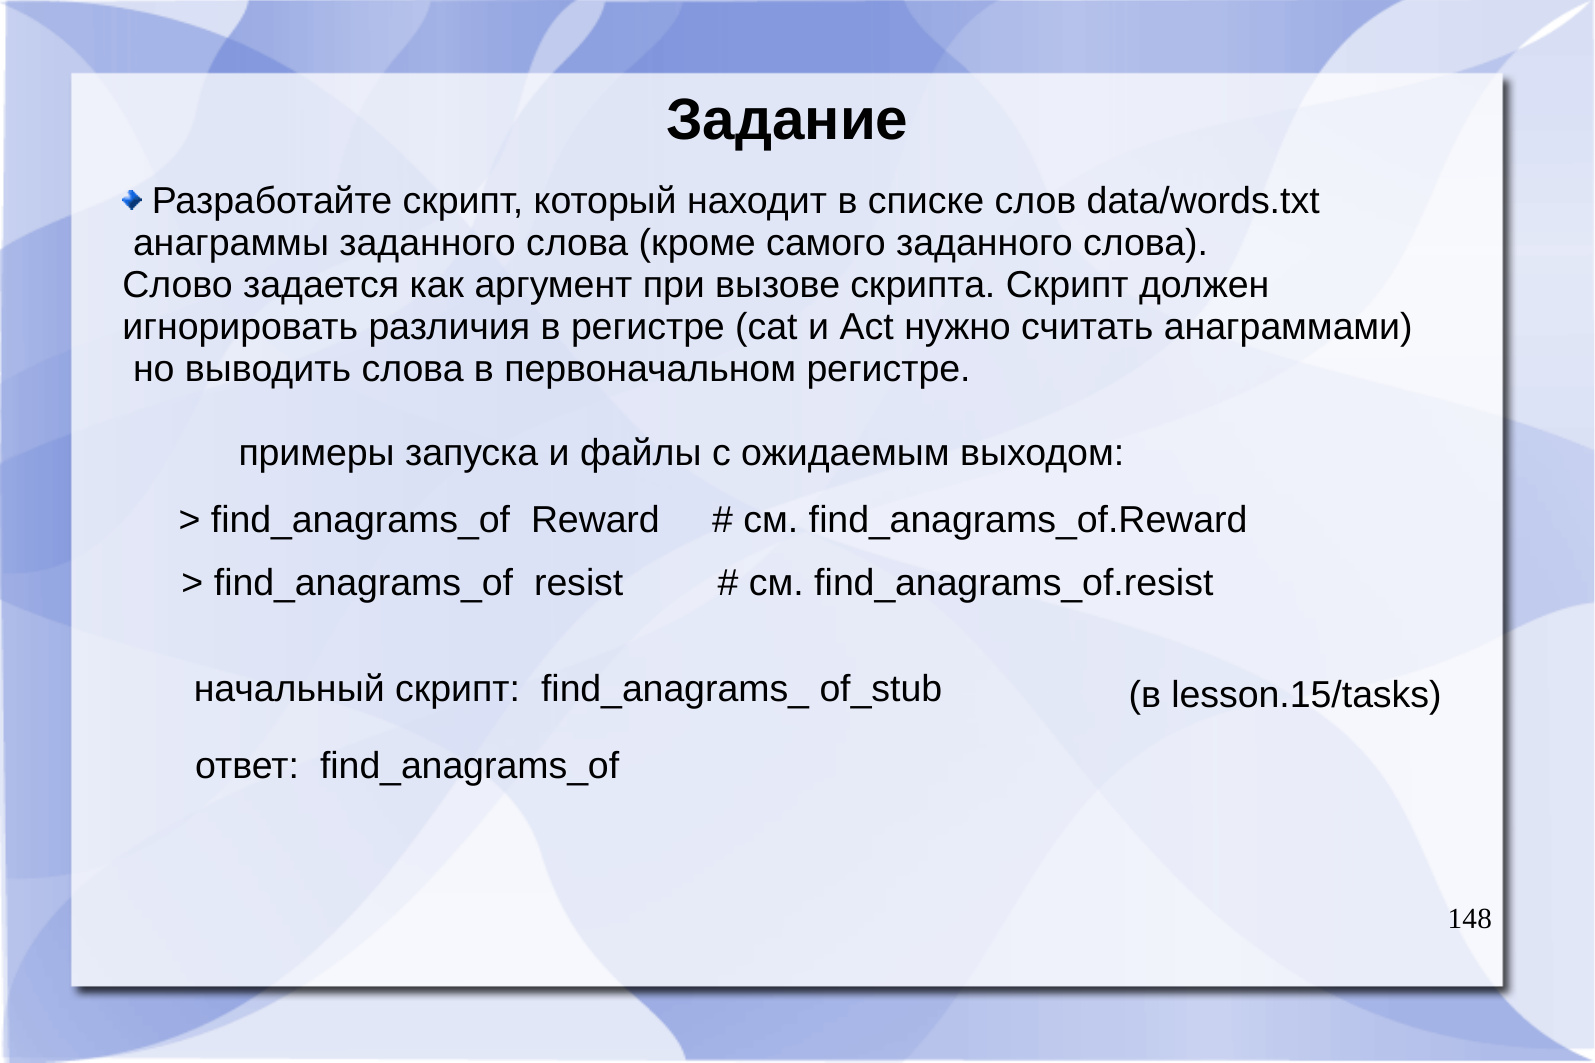

# Задание
 Разработайте скрипт, который находит в списке слов data/words.txt
 анаграммы заданного слова (кроме самого заданного слова).
Слово задается как аргумент при вызове скрипта. Скрипт должен
игнорировать различия в регистре (cat и Act нужно считать анаграммами)
 но выводить слова в первоначальном регистре.
 примеры запуска и файлы с ожидаемым выходом:
 > find_anagrams_of Reward # см. find_anagrams_of.Reward
 > find_anagrams_of resist # см. find_anagrams_of.resist
начальный скрипт: find_anagrams_ of_stub
(в lesson.15/tasks)
 ответ: find_anagrams_of
148